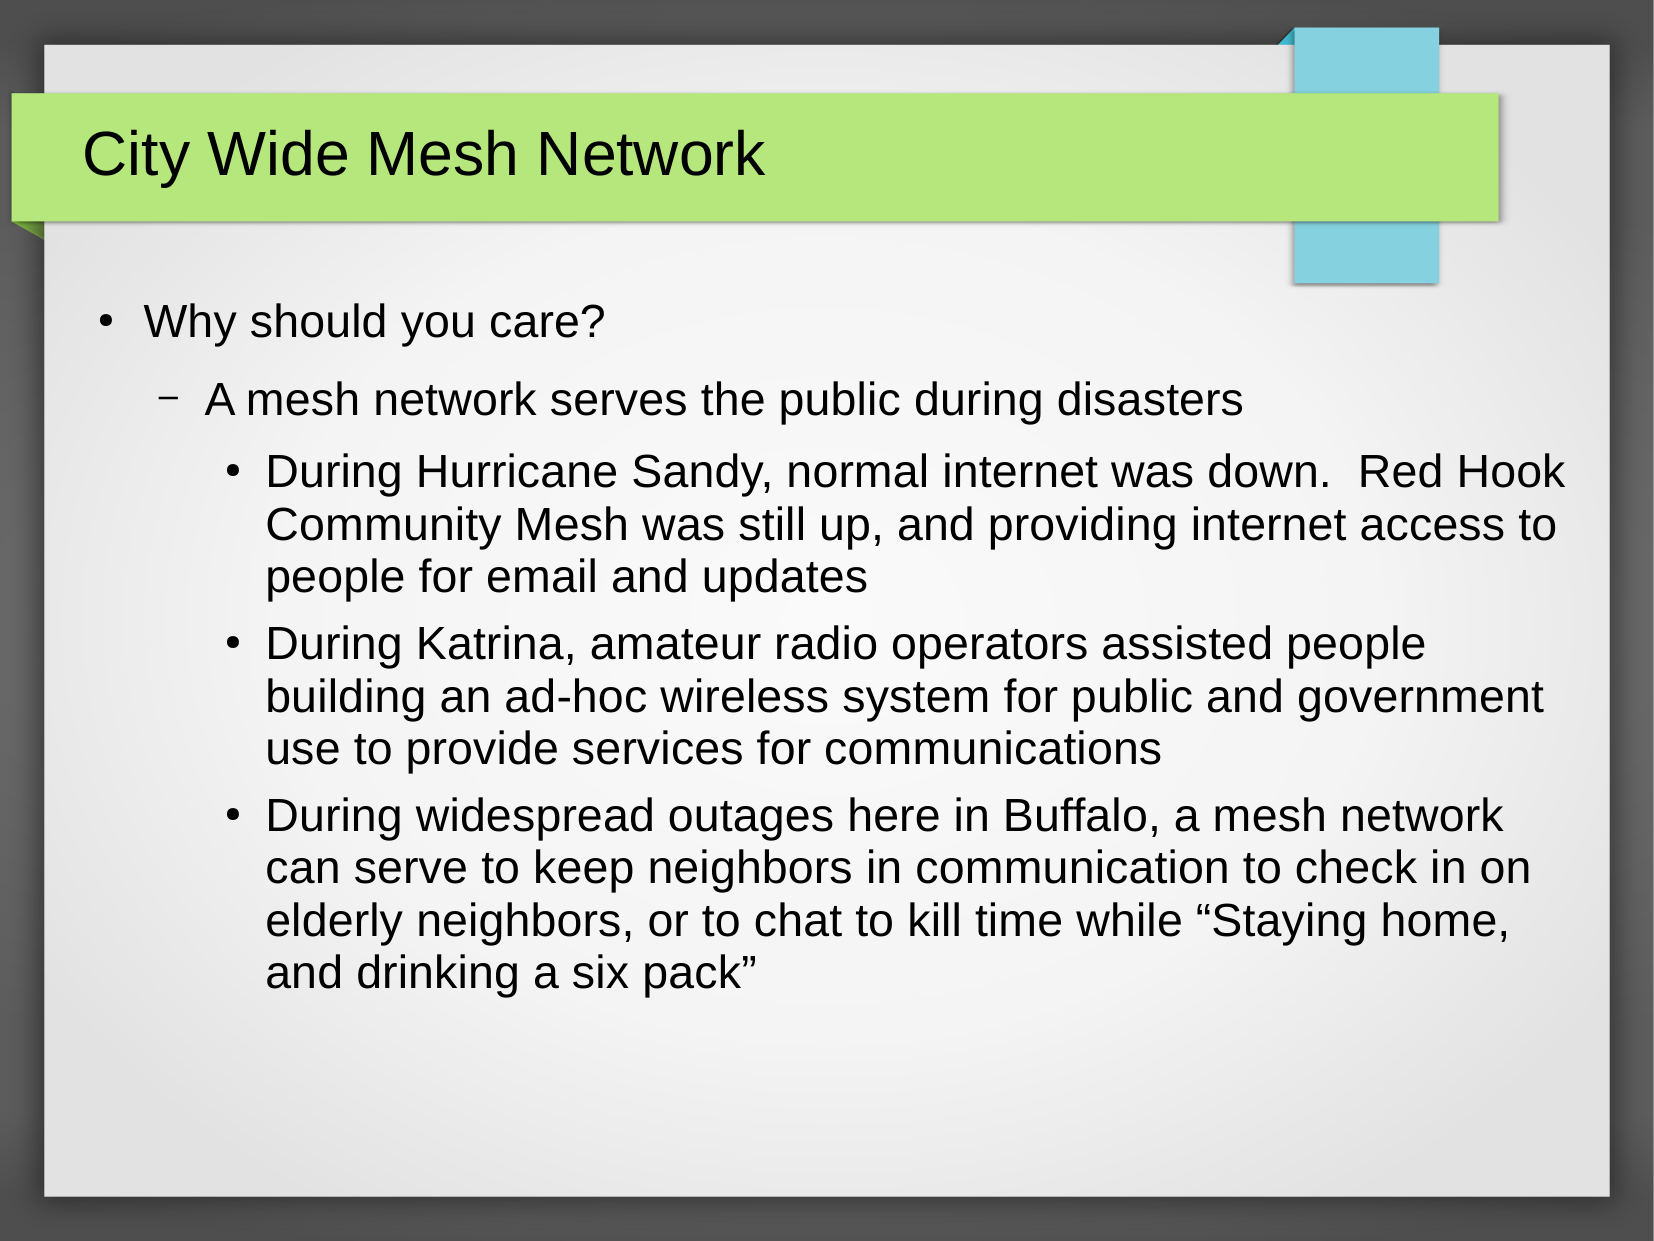

# City Wide Mesh Network
Why should you care?
A mesh network serves the public during disasters
During Hurricane Sandy, normal internet was down. Red Hook Community Mesh was still up, and providing internet access to people for email and updates
During Katrina, amateur radio operators assisted people building an ad-hoc wireless system for public and government use to provide services for communications
During widespread outages here in Buffalo, a mesh network can serve to keep neighbors in communication to check in on elderly neighbors, or to chat to kill time while “Staying home, and drinking a six pack”